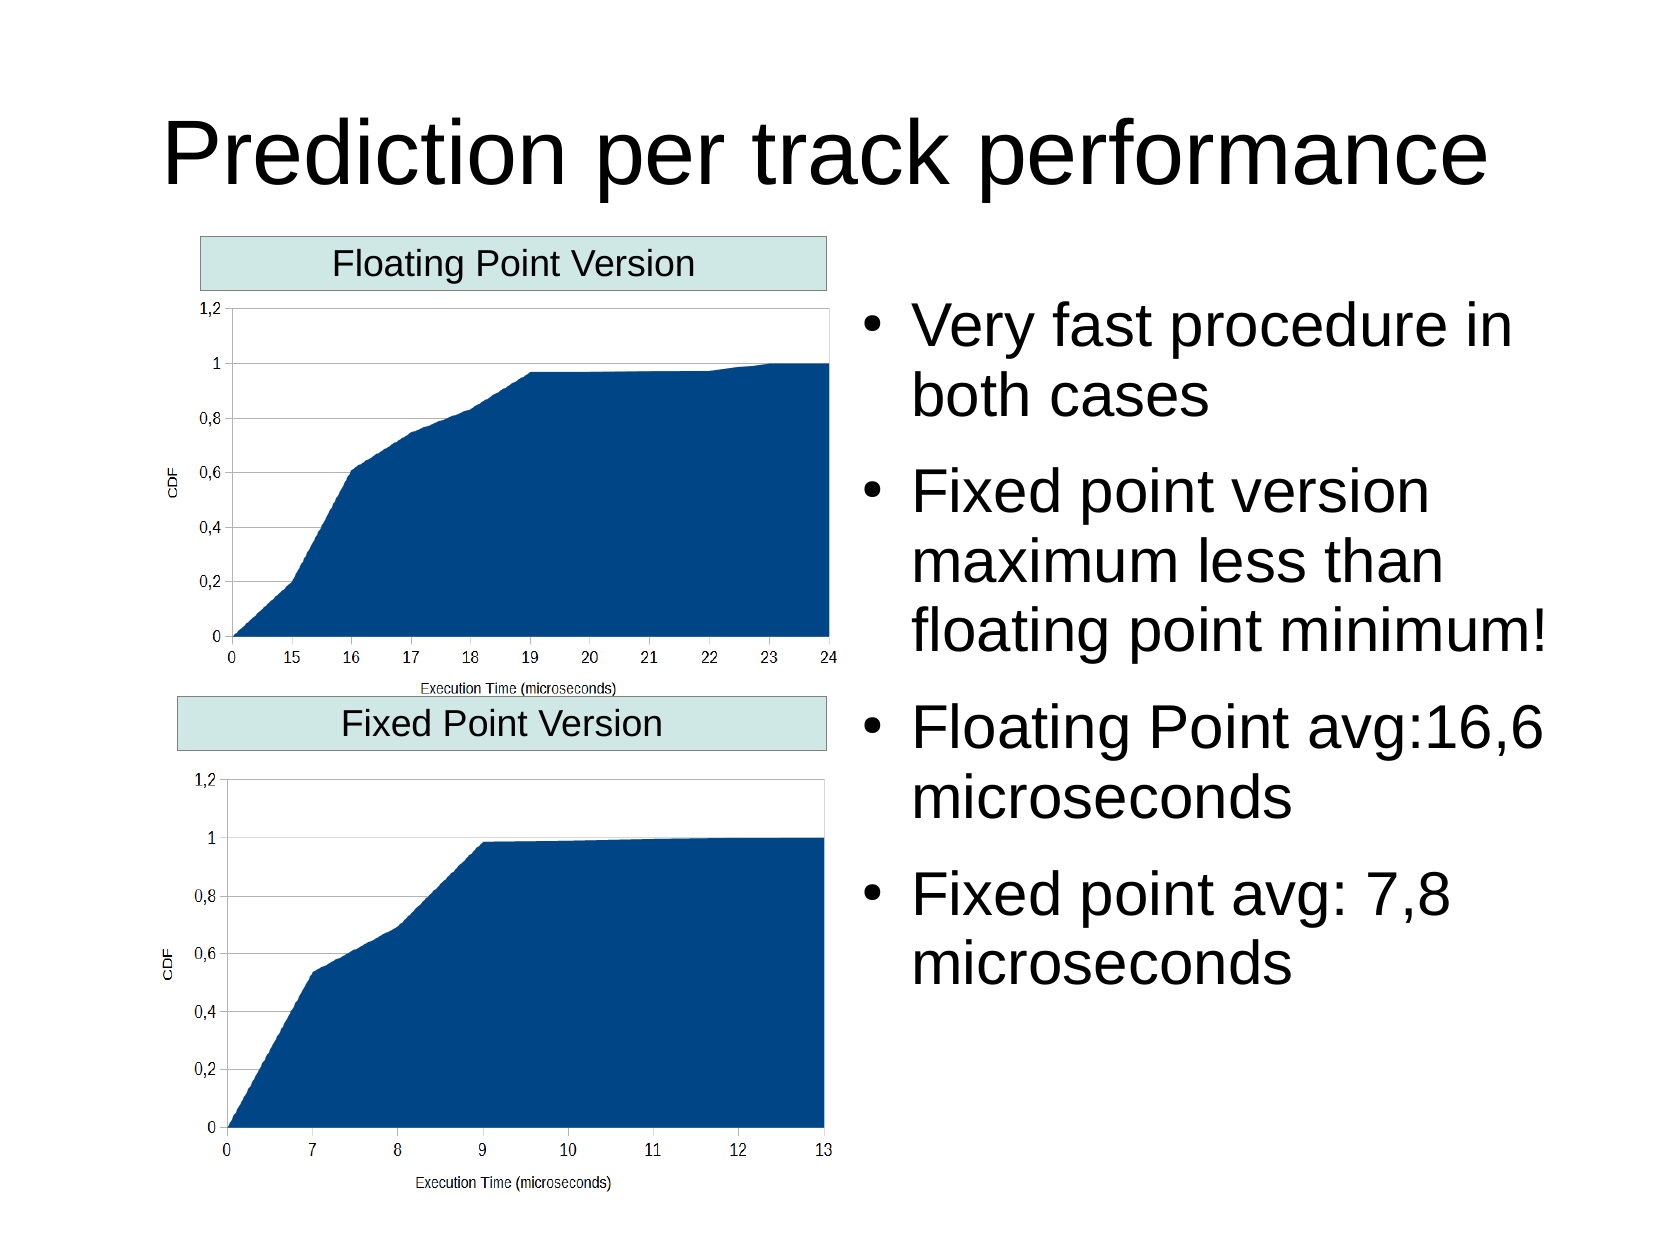

# Prediction per track performance
Floating Point Version
Floating Point Version
Very fast procedure in both cases
Fixed point version maximum less than floating point minimum!
Floating Point avg:16,6 microseconds
Fixed point avg: 7,8 microseconds
Fixed Point Version